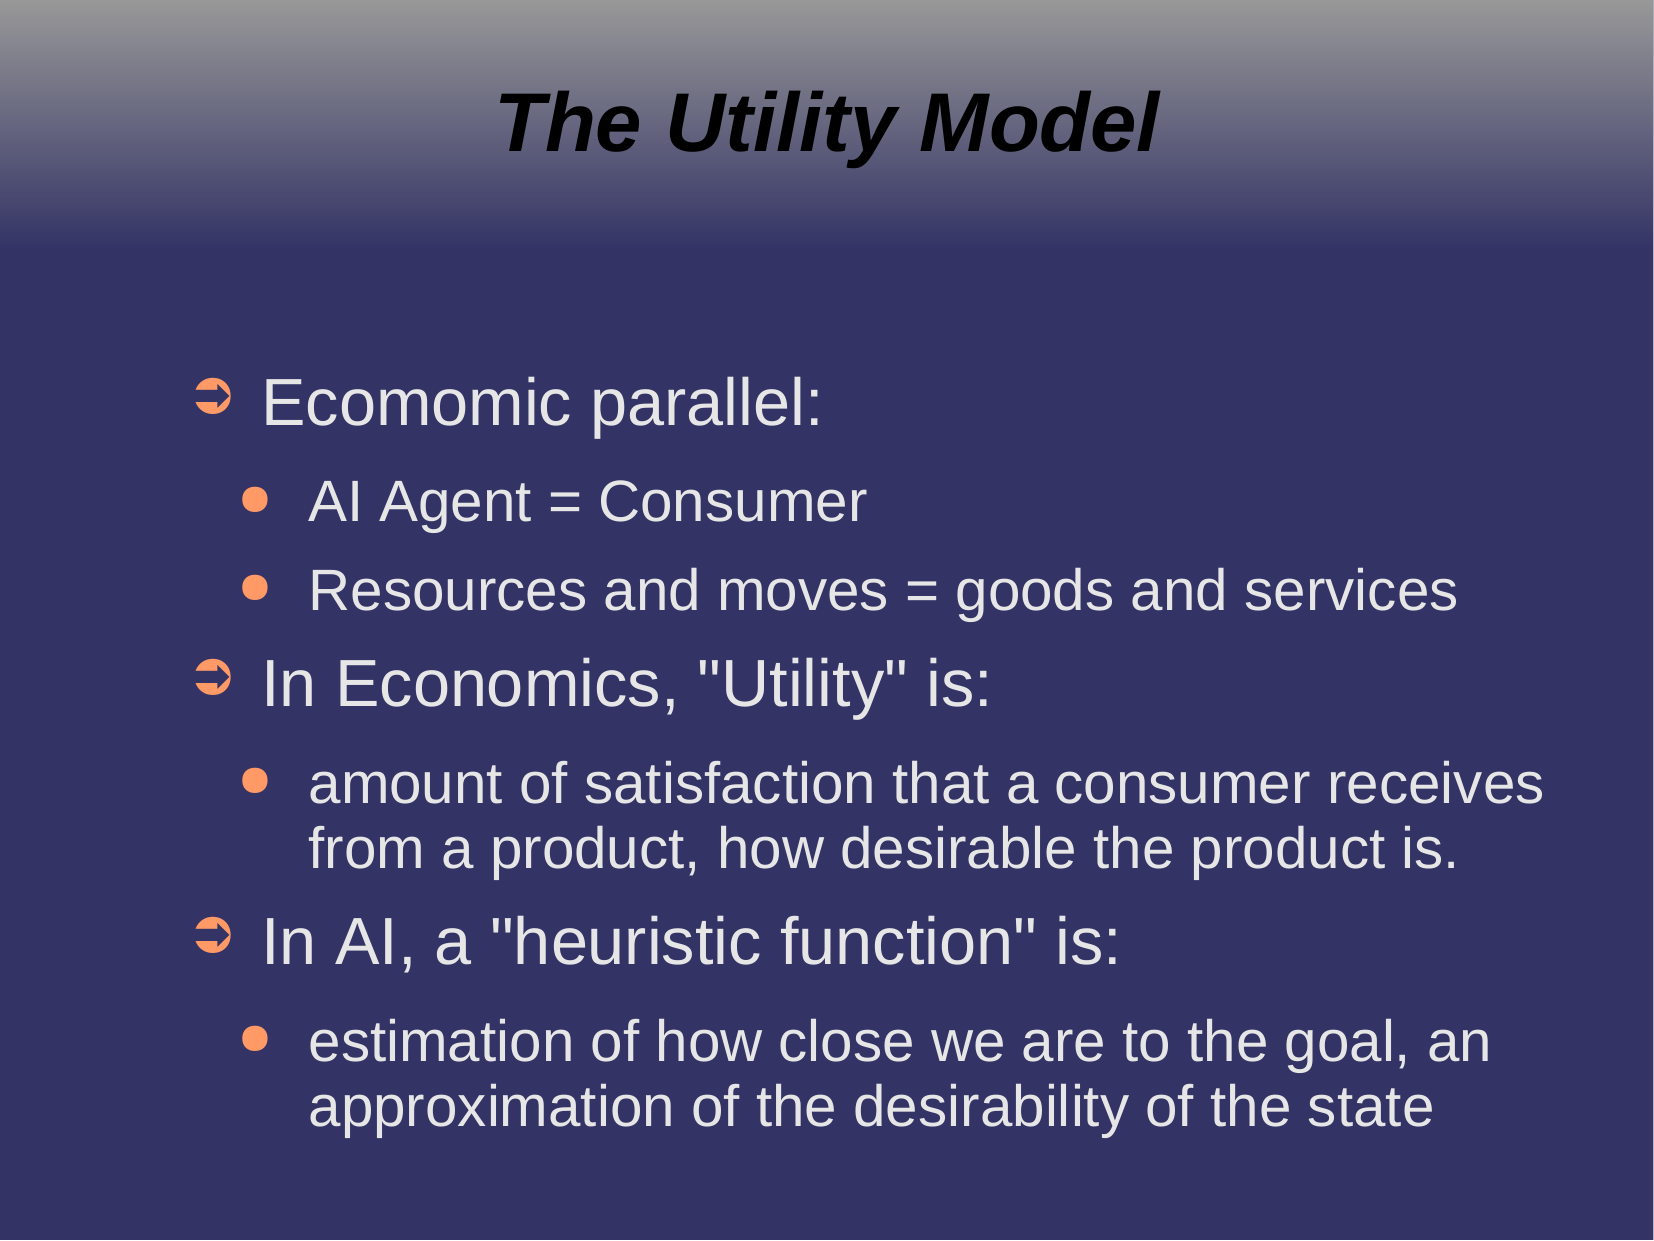

# The Utility Model
Ecomomic parallel:
AI Agent = Consumer
Resources and moves = goods and services
In Economics, "Utility" is:
amount of satisfaction that a consumer receives from a product, how desirable the product is.
In AI, a "heuristic function" is:
estimation of how close we are to the goal, an approximation of the desirability of the state